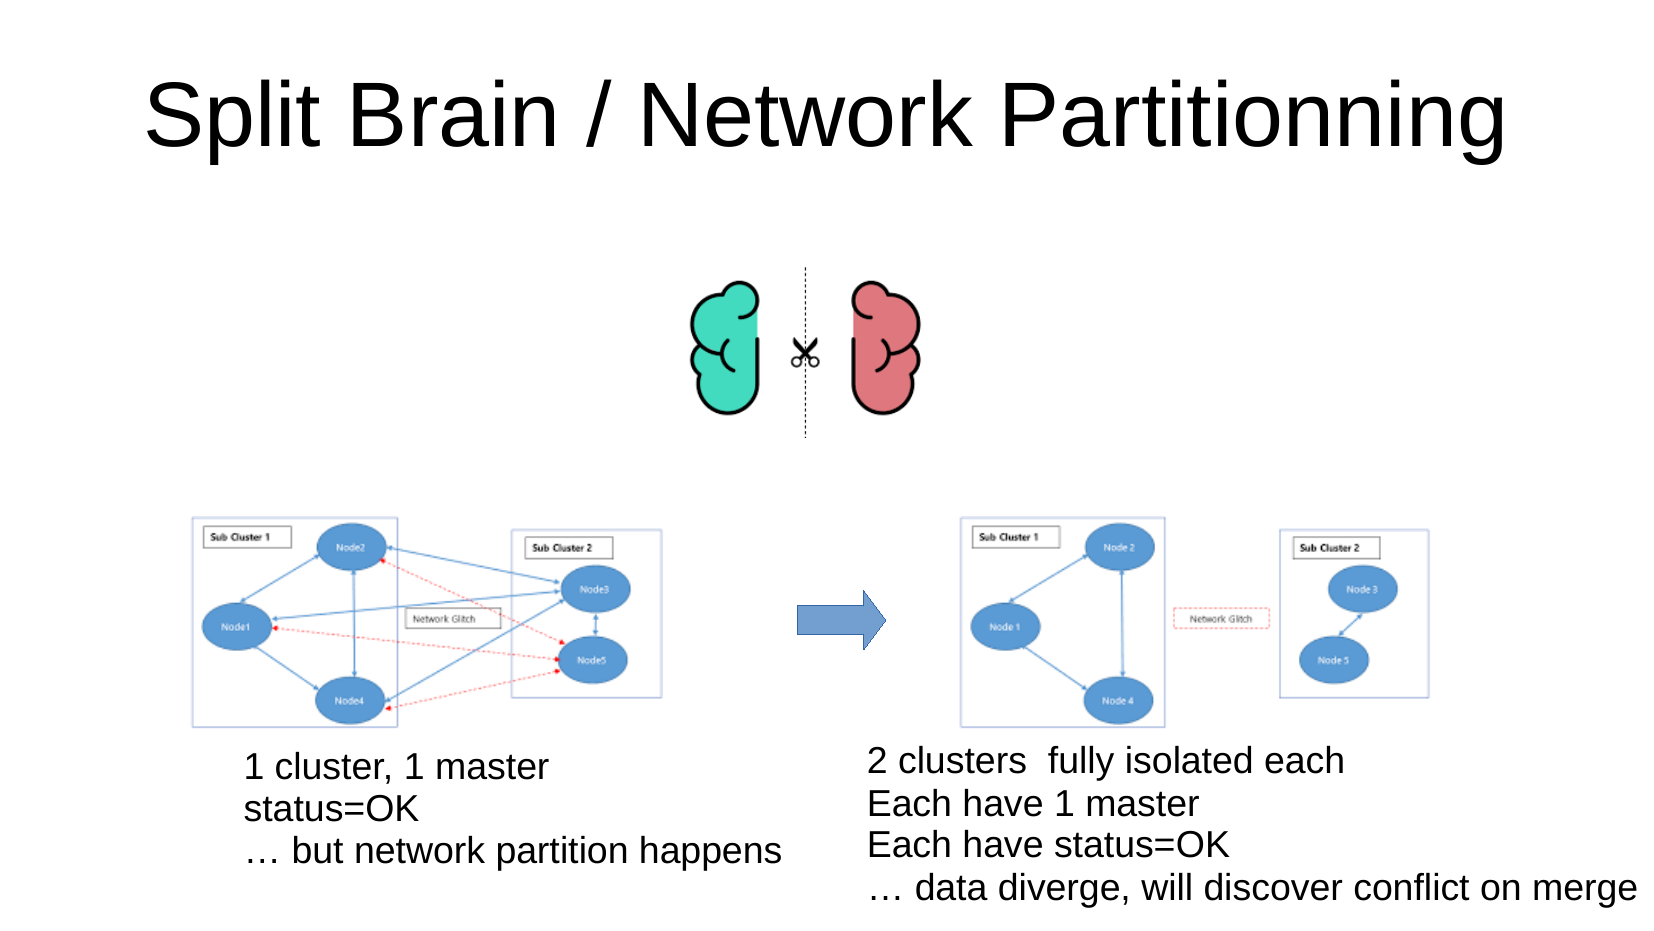

# Split Brain / Network Partitionning
2 clusters fully isolated each
Each have 1 master
Each have status=OK
… data diverge, will discover conflict on merge
1 cluster, 1 master
status=OK
… but network partition happens